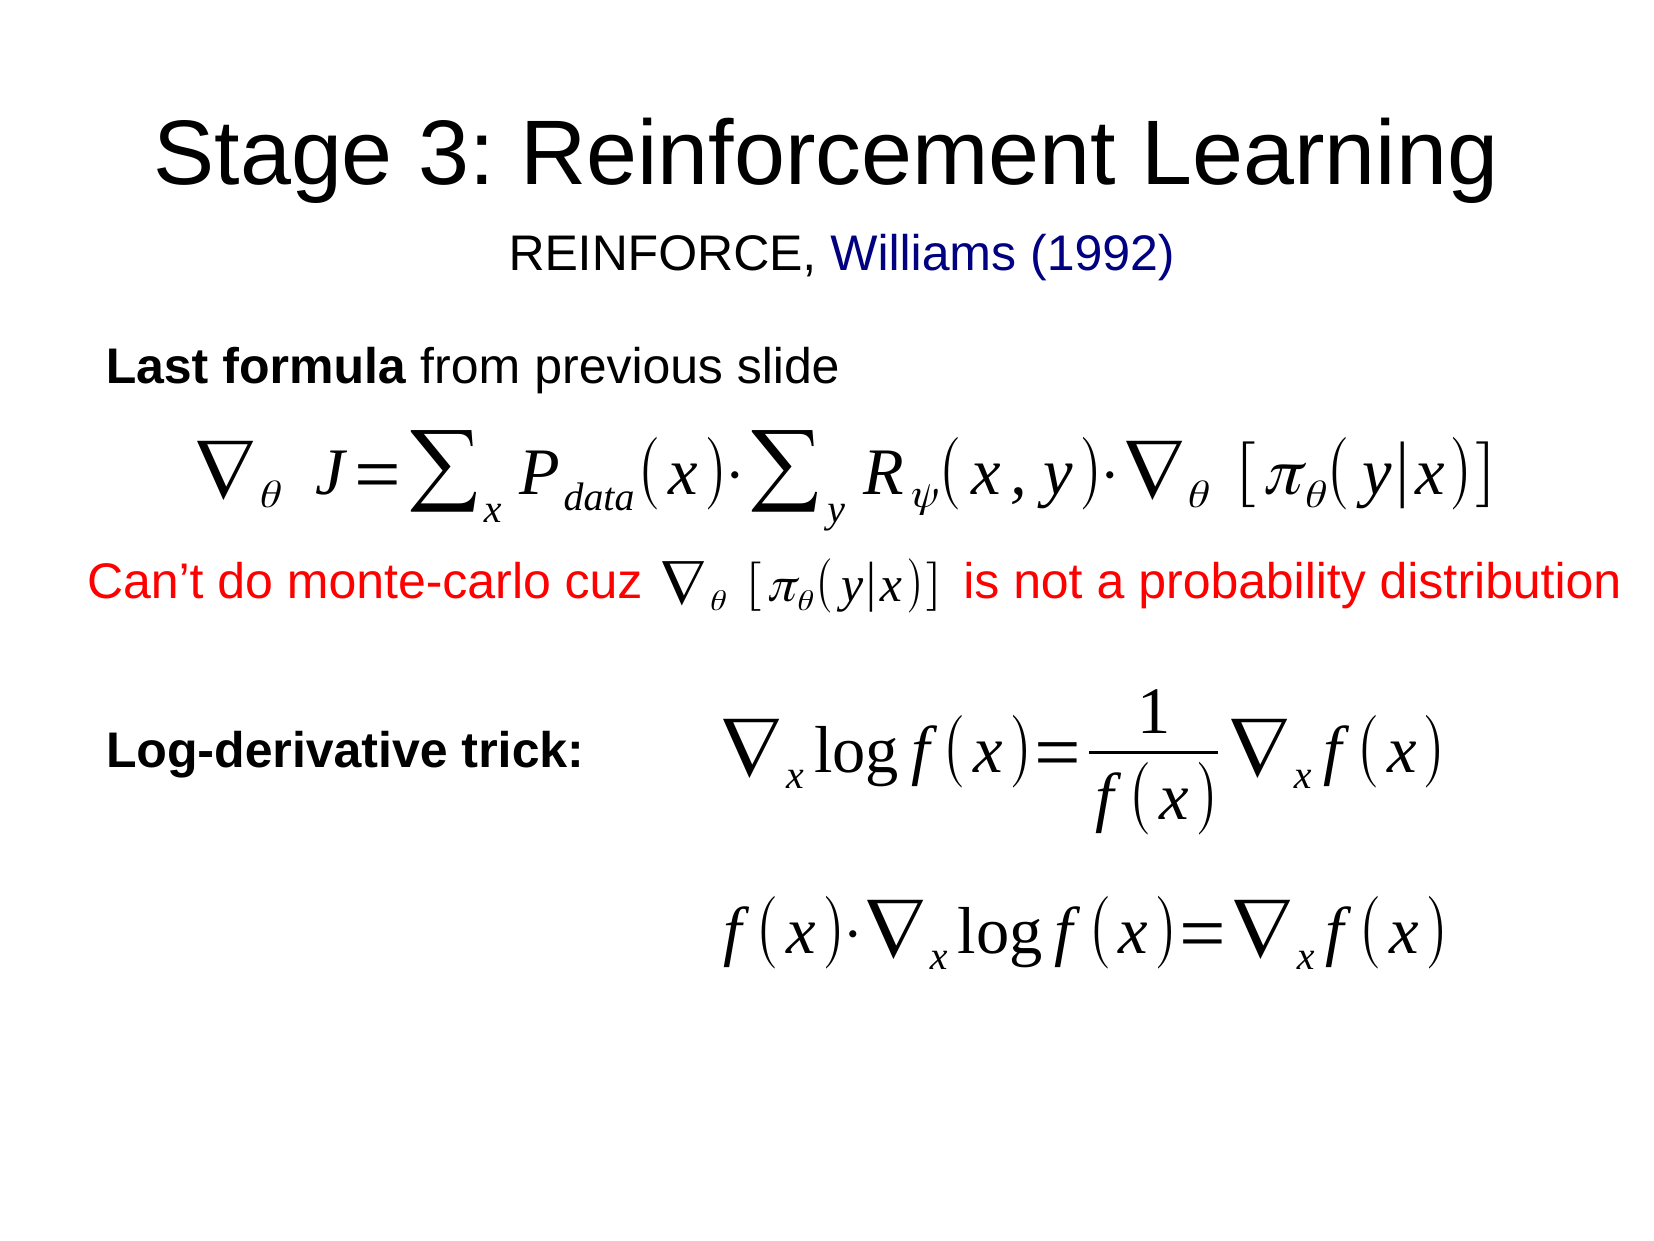

# Stage 3: Reinforcement Learning
REINFORCE, Williams (1992)
Last formula from previous slide
Can’t do monte-carlo cuz is not a probability distribution
Log-derivative trick: